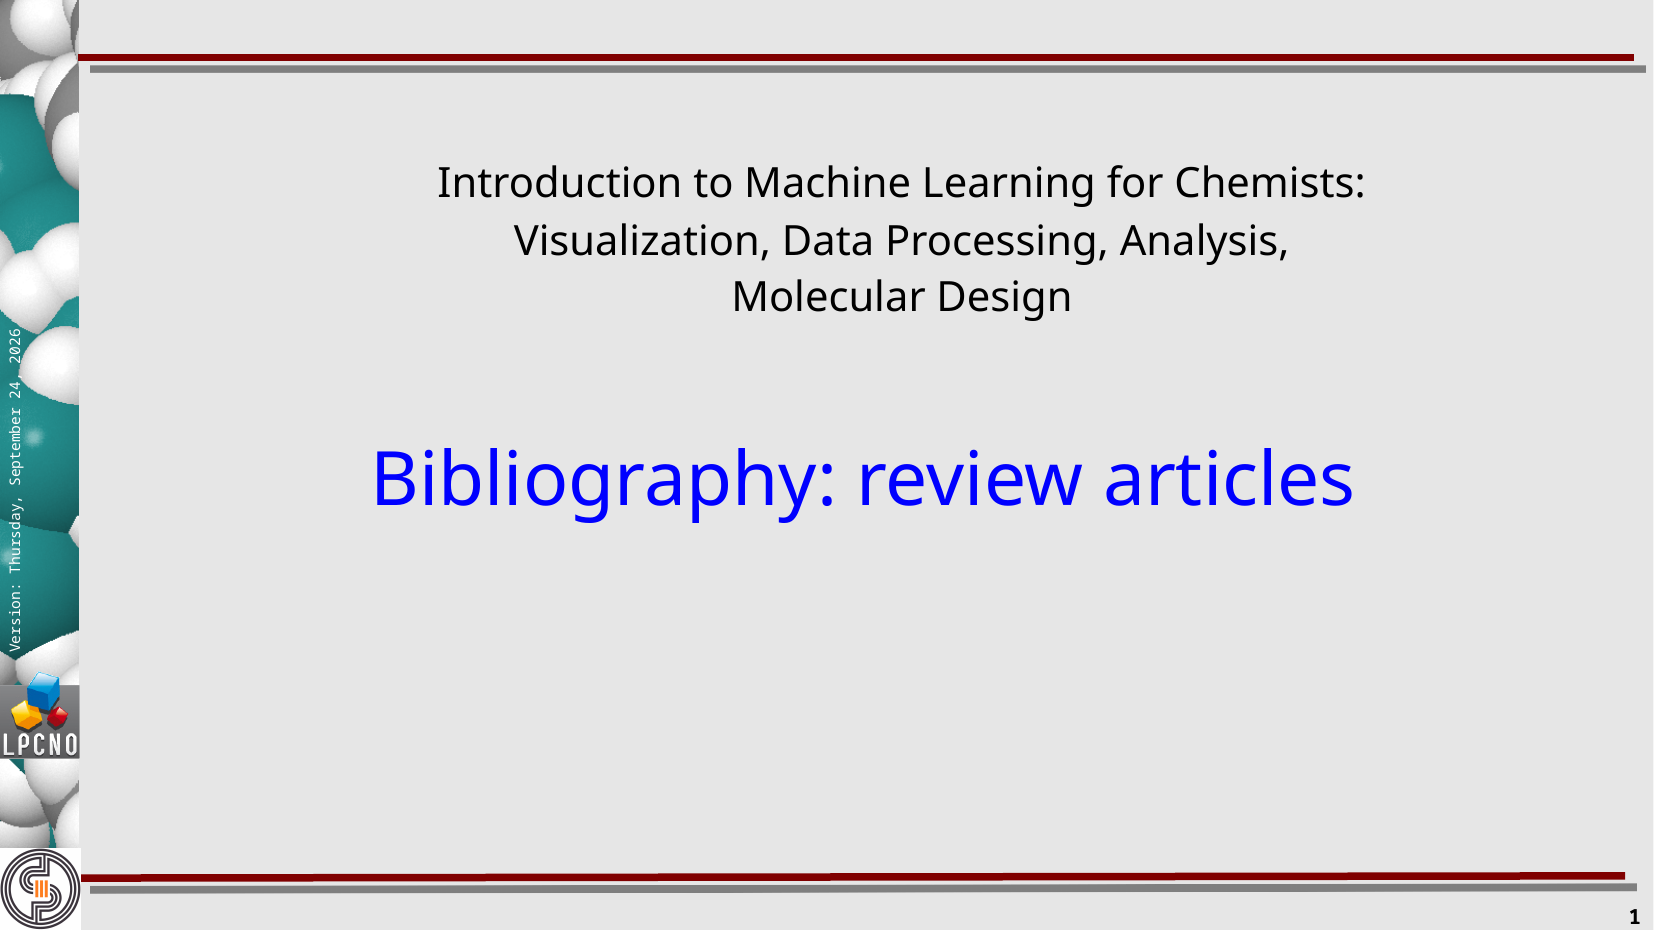

# Bibliography: review articles
Introduction to Machine Learning for Chemists: Visualization, Data Processing, Analysis, Molecular Design